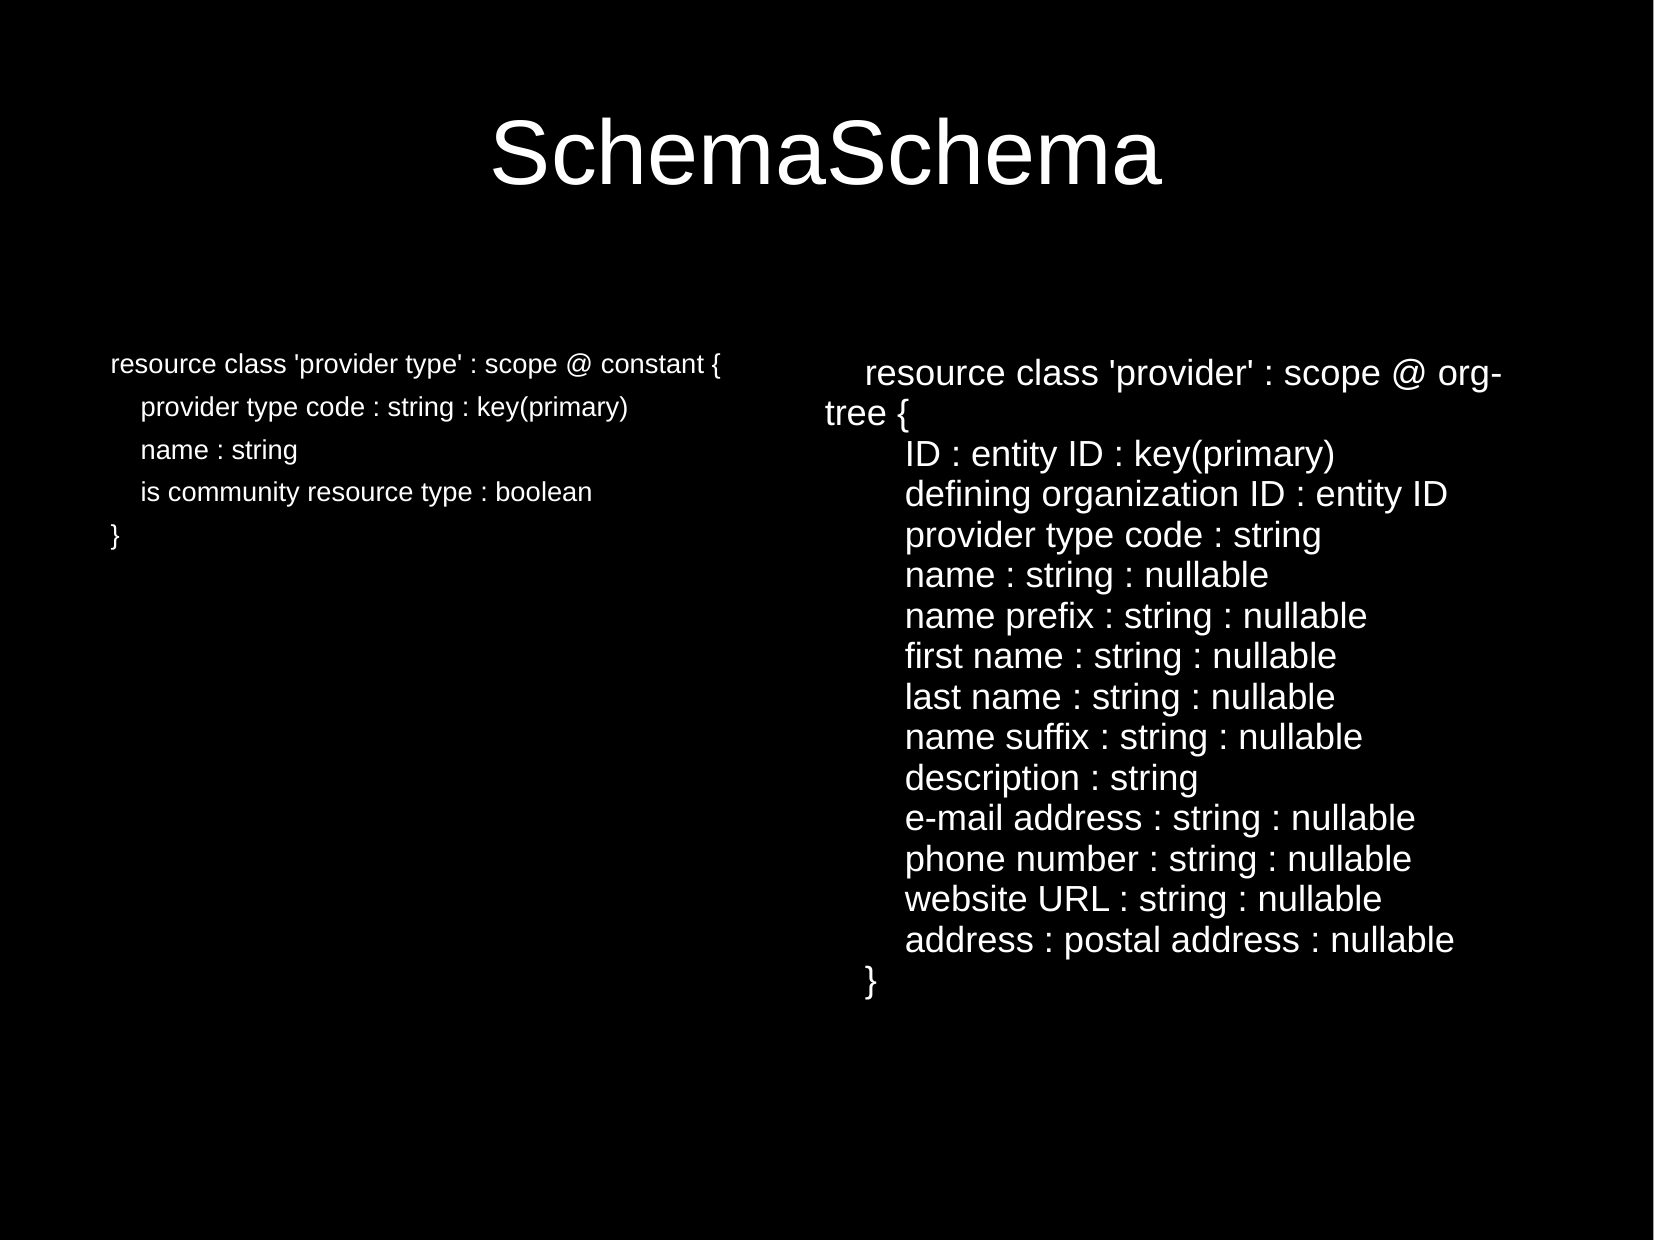

# SchemaSchema
 resource class 'provider' : scope @ org-tree {
 ID : entity ID : key(primary)
 defining organization ID : entity ID
 provider type code : string
 name : string : nullable
 name prefix : string : nullable
 first name : string : nullable
 last name : string : nullable
 name suffix : string : nullable
 description : string
 e-mail address : string : nullable
 phone number : string : nullable
 website URL : string : nullable
 address : postal address : nullable
 }
 resource class 'provider type' : scope @ constant {
 provider type code : string : key(primary)
 name : string
 is community resource type : boolean
 }